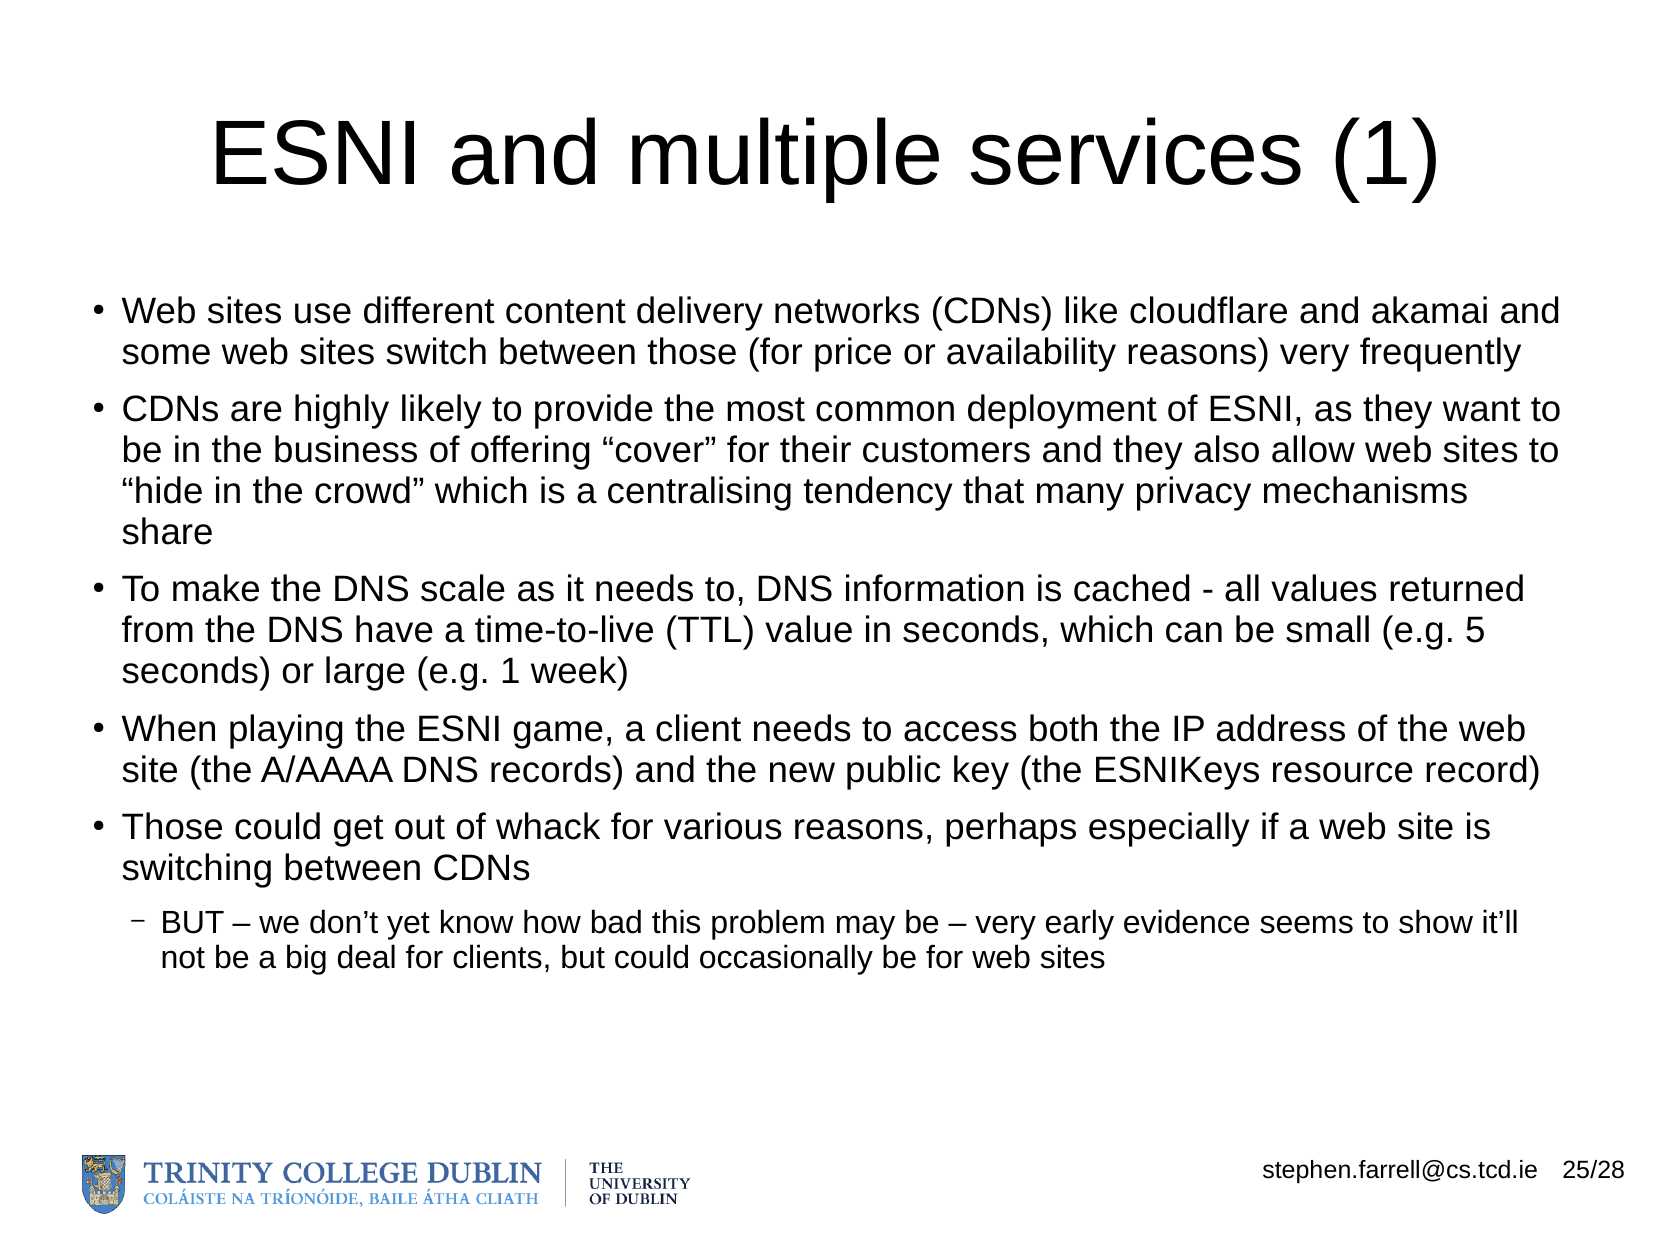

# ESNI and multiple services (1)
Web sites use different content delivery networks (CDNs) like cloudflare and akamai and some web sites switch between those (for price or availability reasons) very frequently
CDNs are highly likely to provide the most common deployment of ESNI, as they want to be in the business of offering “cover” for their customers and they also allow web sites to “hide in the crowd” which is a centralising tendency that many privacy mechanisms share
To make the DNS scale as it needs to, DNS information is cached - all values returned from the DNS have a time-to-live (TTL) value in seconds, which can be small (e.g. 5 seconds) or large (e.g. 1 week)
When playing the ESNI game, a client needs to access both the IP address of the web site (the A/AAAA DNS records) and the new public key (the ESNIKeys resource record)
Those could get out of whack for various reasons, perhaps especially if a web site is switching between CDNs
BUT – we don’t yet know how bad this problem may be – very early evidence seems to show it’ll not be a big deal for clients, but could occasionally be for web sites